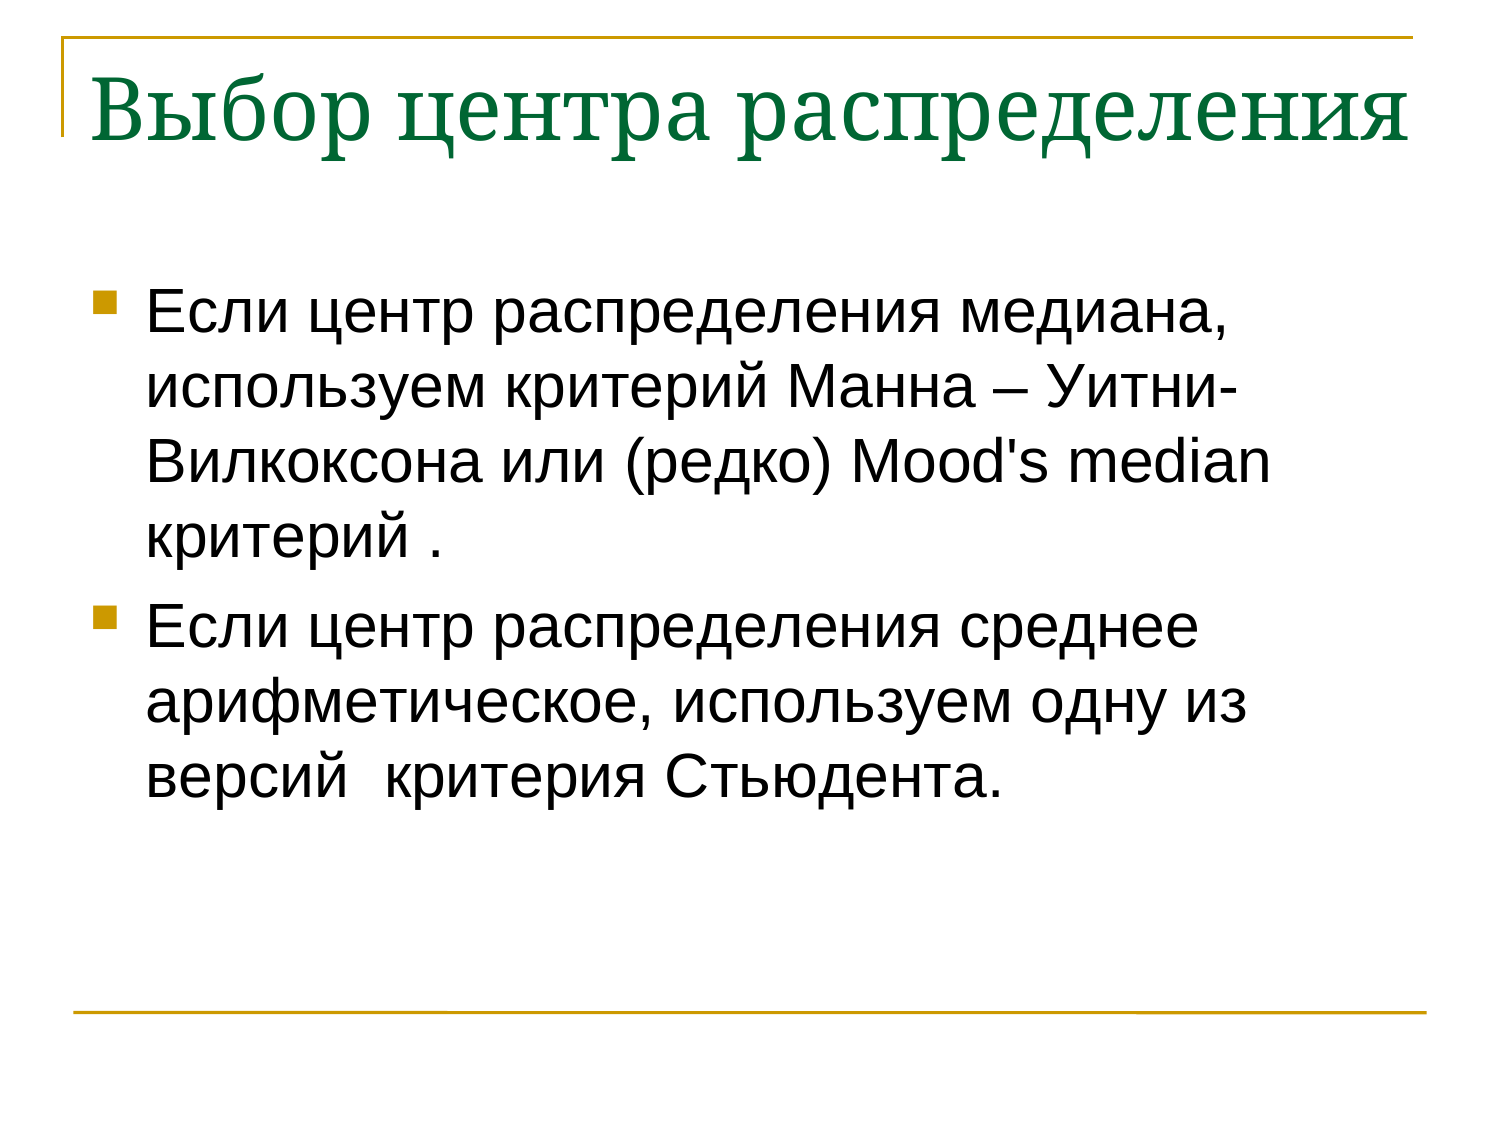

# Выбор центра распределения
Если центр распределения медиана, используем критерий Манна – Уитни-Вилкоксона или (редко) Mood's median критерий .
Если центр распределения среднее арифметическое, используем одну из версий критерия Стьюдента.